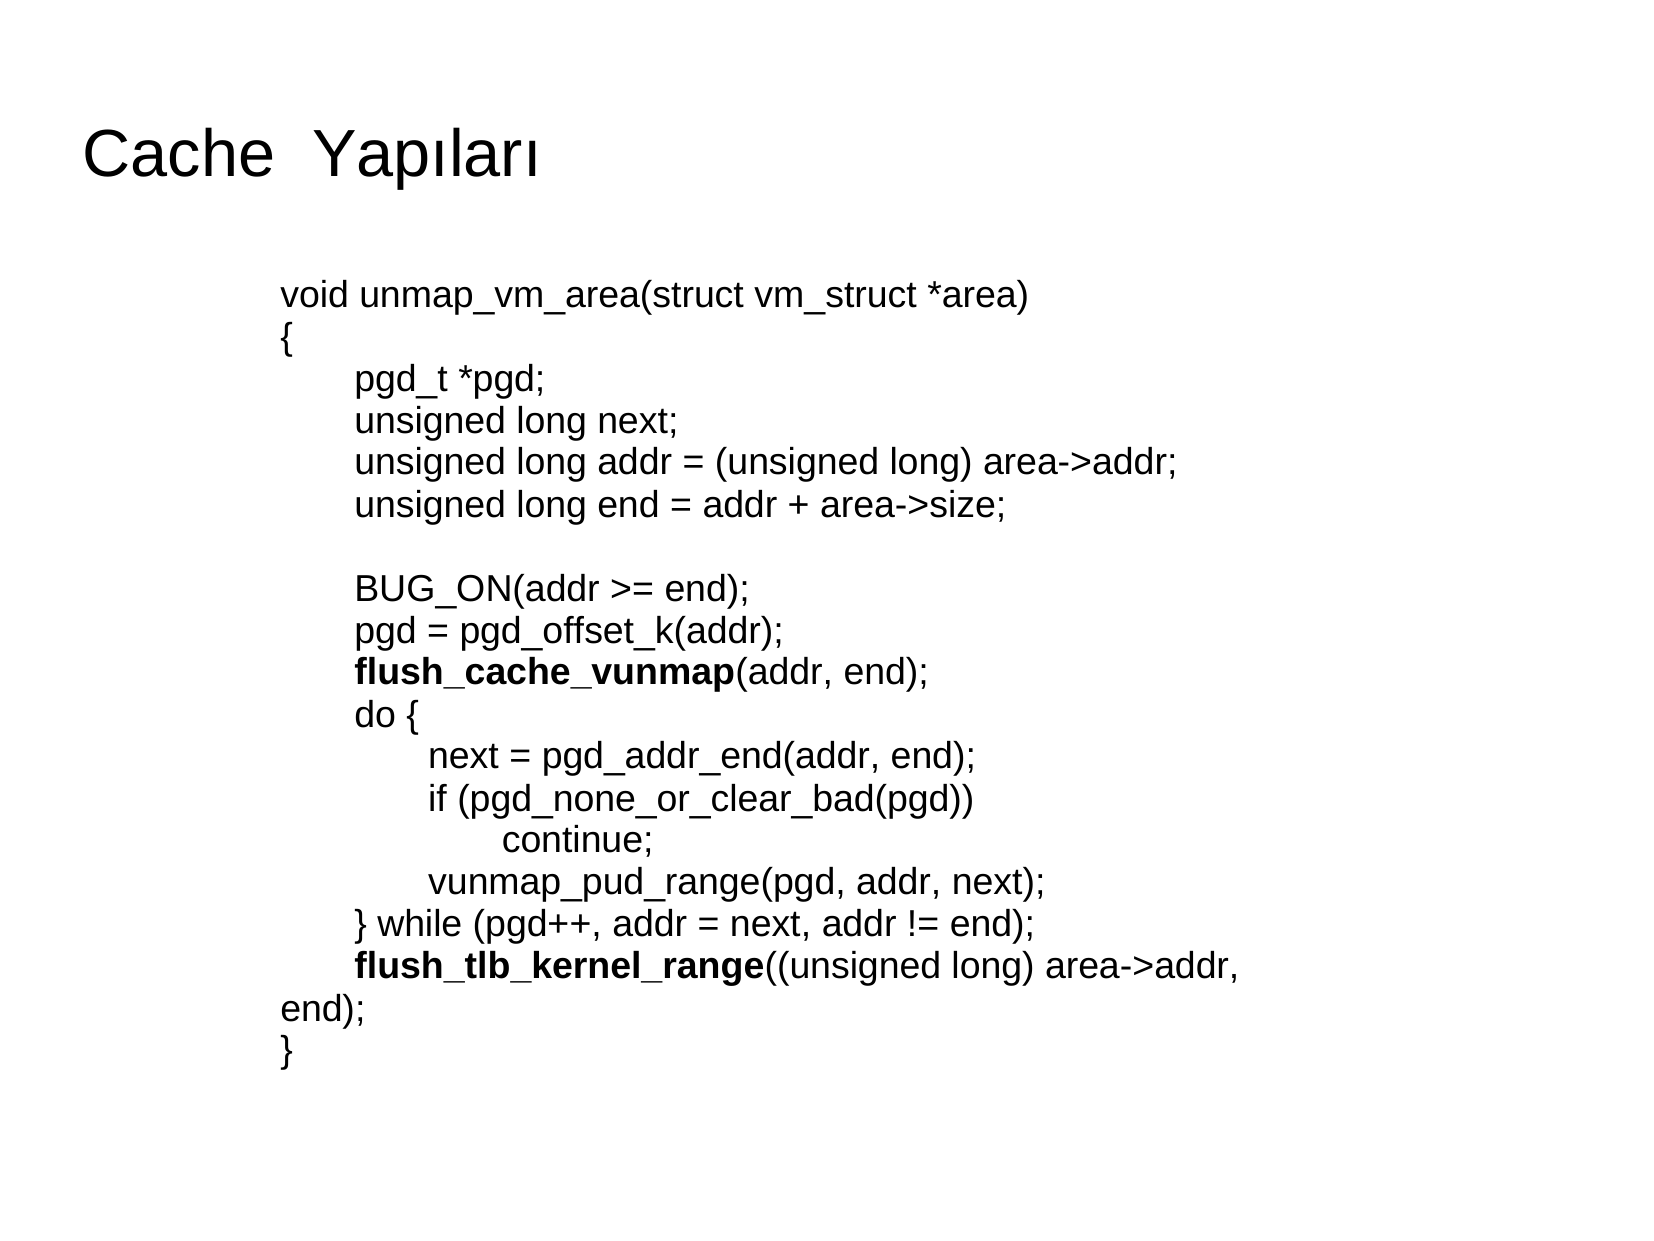

# Cache Yapıları
void unmap_vm_area(struct vm_struct *area)
{
	pgd_t *pgd;
	unsigned long next;
	unsigned long addr = (unsigned long) area->addr;
	unsigned long end = addr + area->size;
	BUG_ON(addr >= end);
	pgd = pgd_offset_k(addr);
	flush_cache_vunmap(addr, end);
	do {
		next = pgd_addr_end(addr, end);
		if (pgd_none_or_clear_bad(pgd))
			continue;
		vunmap_pud_range(pgd, addr, next);
	} while (pgd++, addr = next, addr != end);
	flush_tlb_kernel_range((unsigned long) area->addr, end);
}